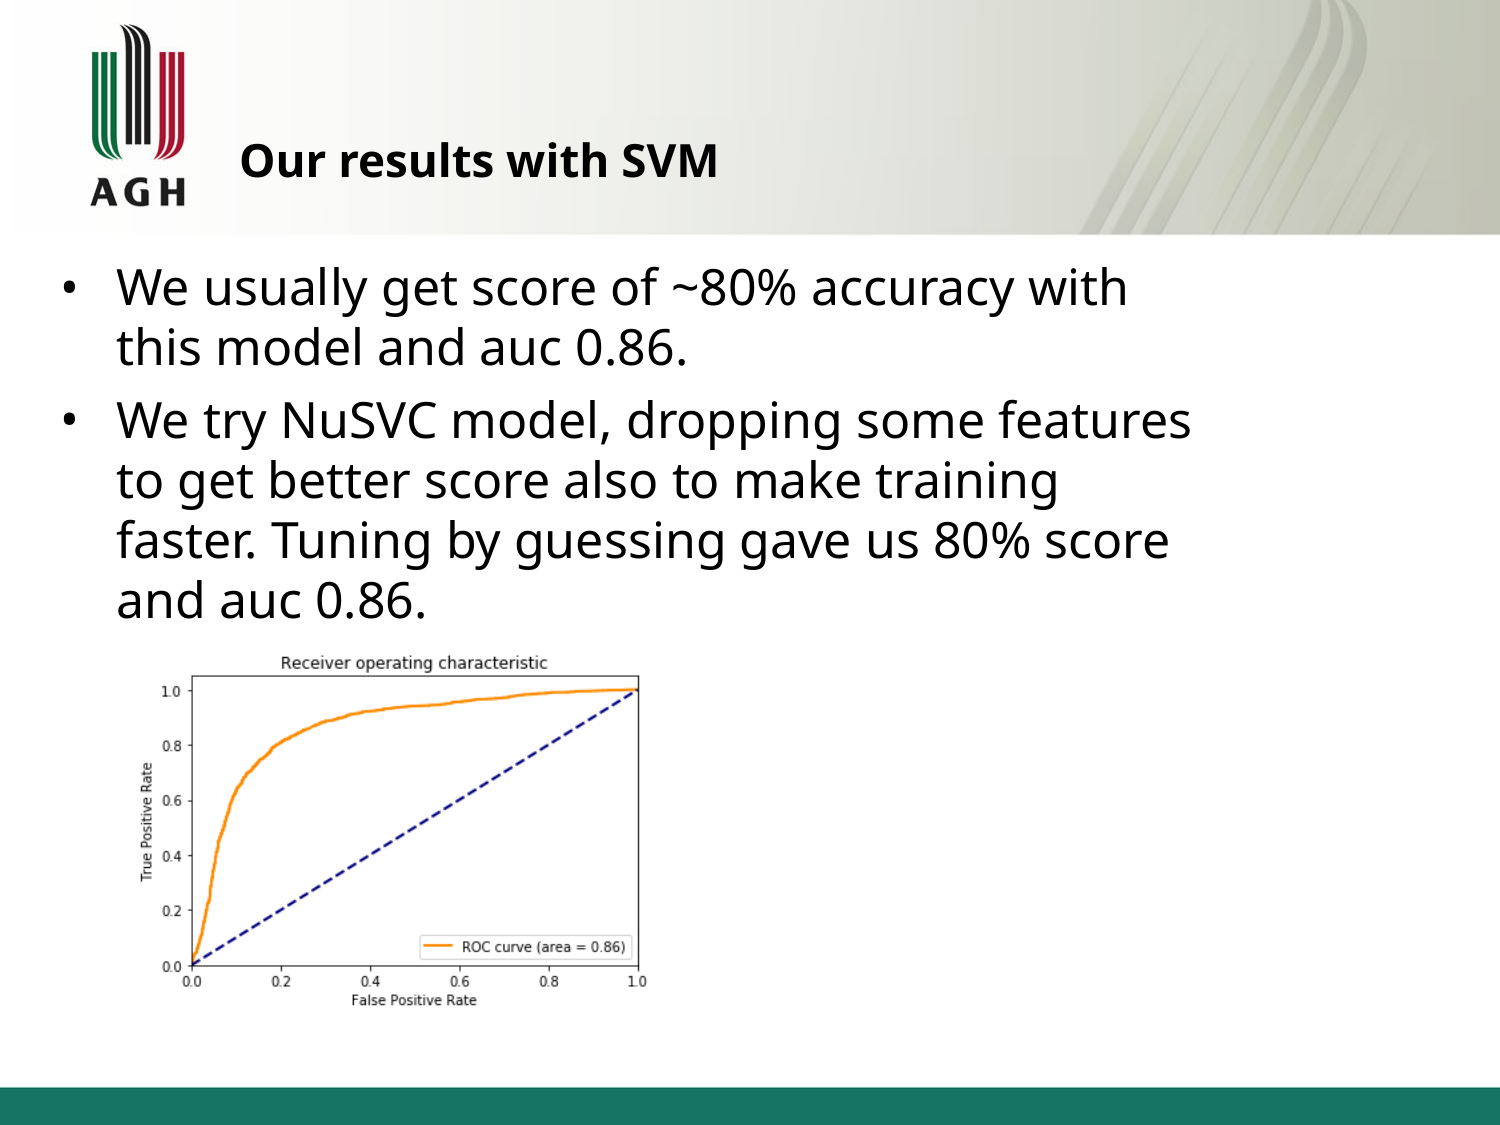

Our results with SVM
We usually get score of ~80% accuracy with this model and auc 0.86.
We try NuSVC model, dropping some features to get better score also to make training faster. Tuning by guessing gave us 80% score and auc 0.86.